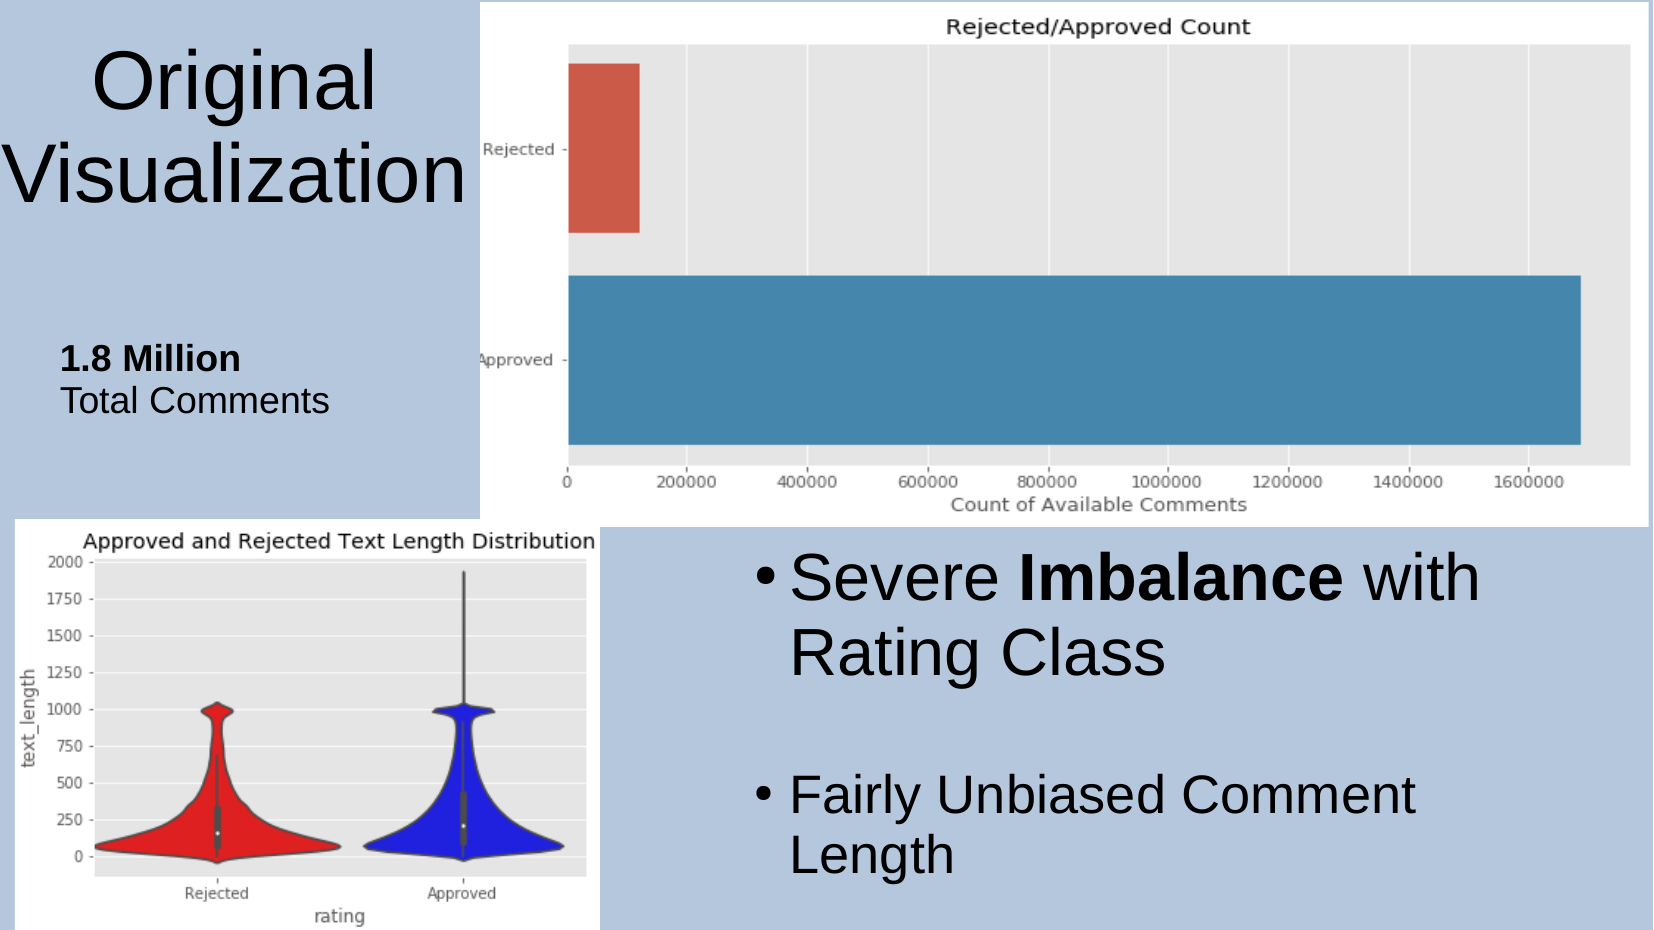

# Original Visualization
1.8 Million
Total Comments
Severe Imbalance with Rating Class
Fairly Unbiased Comment Length